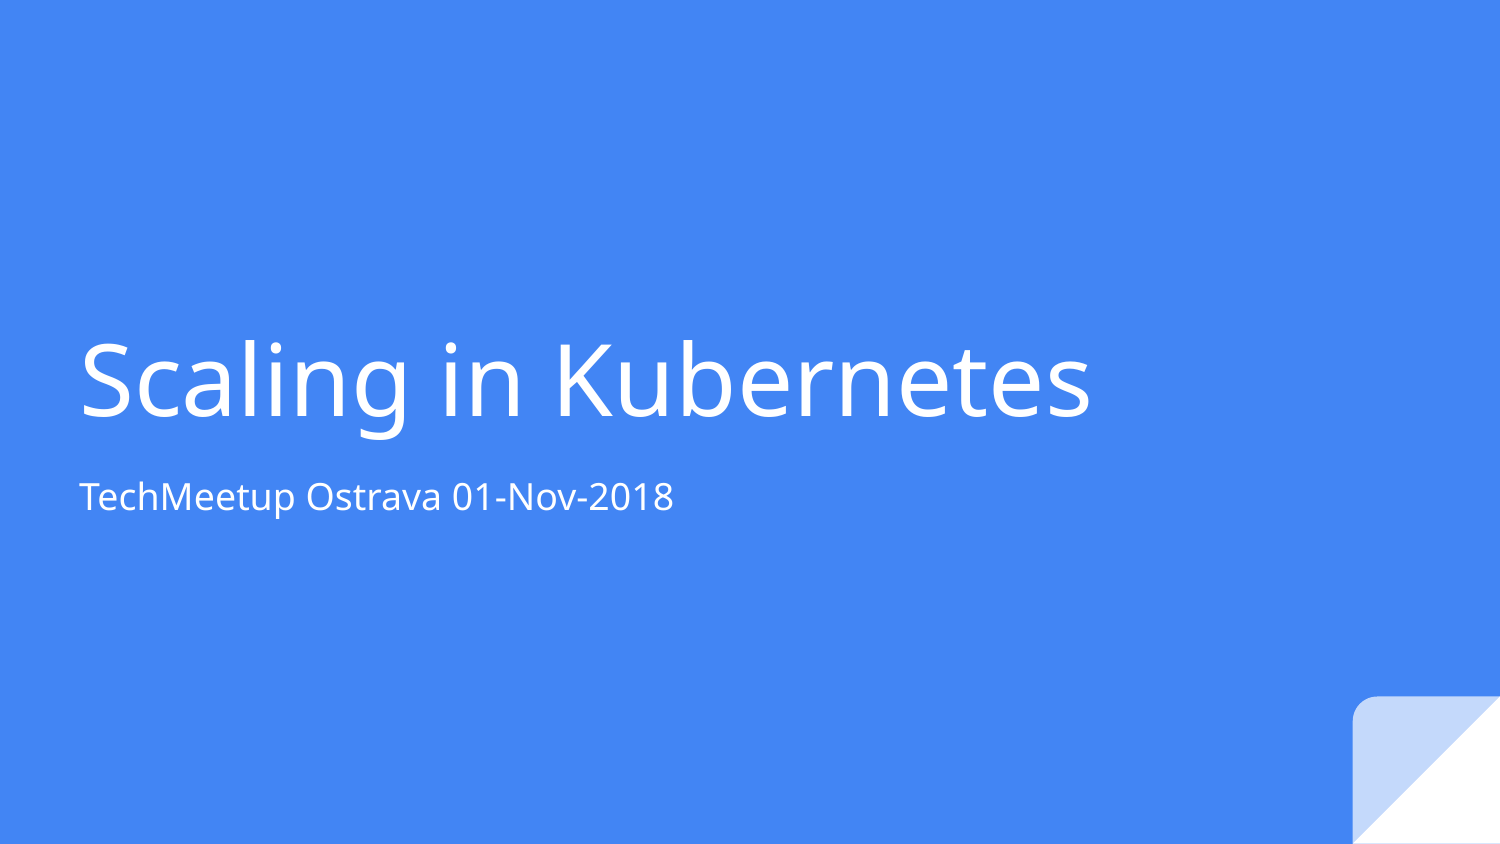

# Scaling in Kubernetes
TechMeetup Ostrava 01-Nov-2018